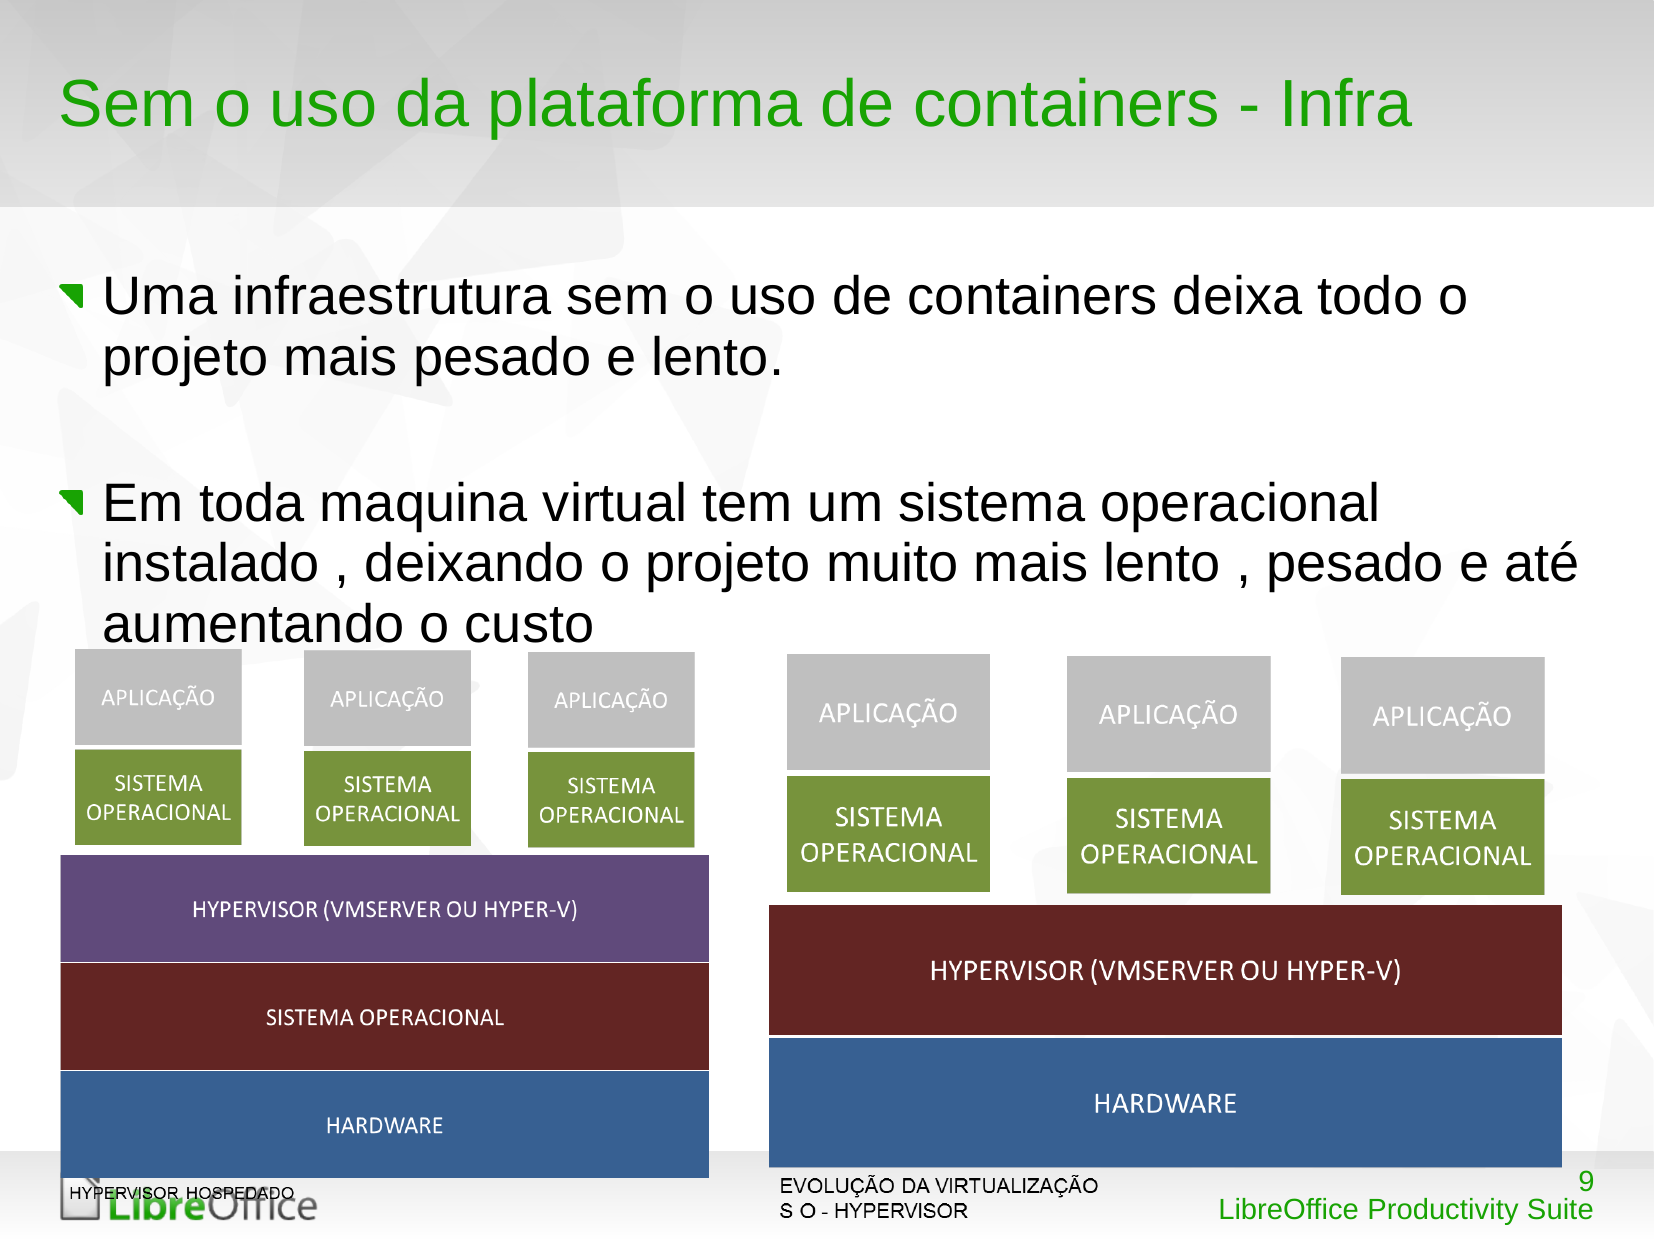

# Sem o uso da plataforma de containers - Infra
Uma infraestrutura sem o uso de containers deixa todo o projeto mais pesado e lento.
Em toda maquina virtual tem um sistema operacional instalado , deixando o projeto muito mais lento , pesado e até aumentando o custo
9
LibreOffice Productivity Suite